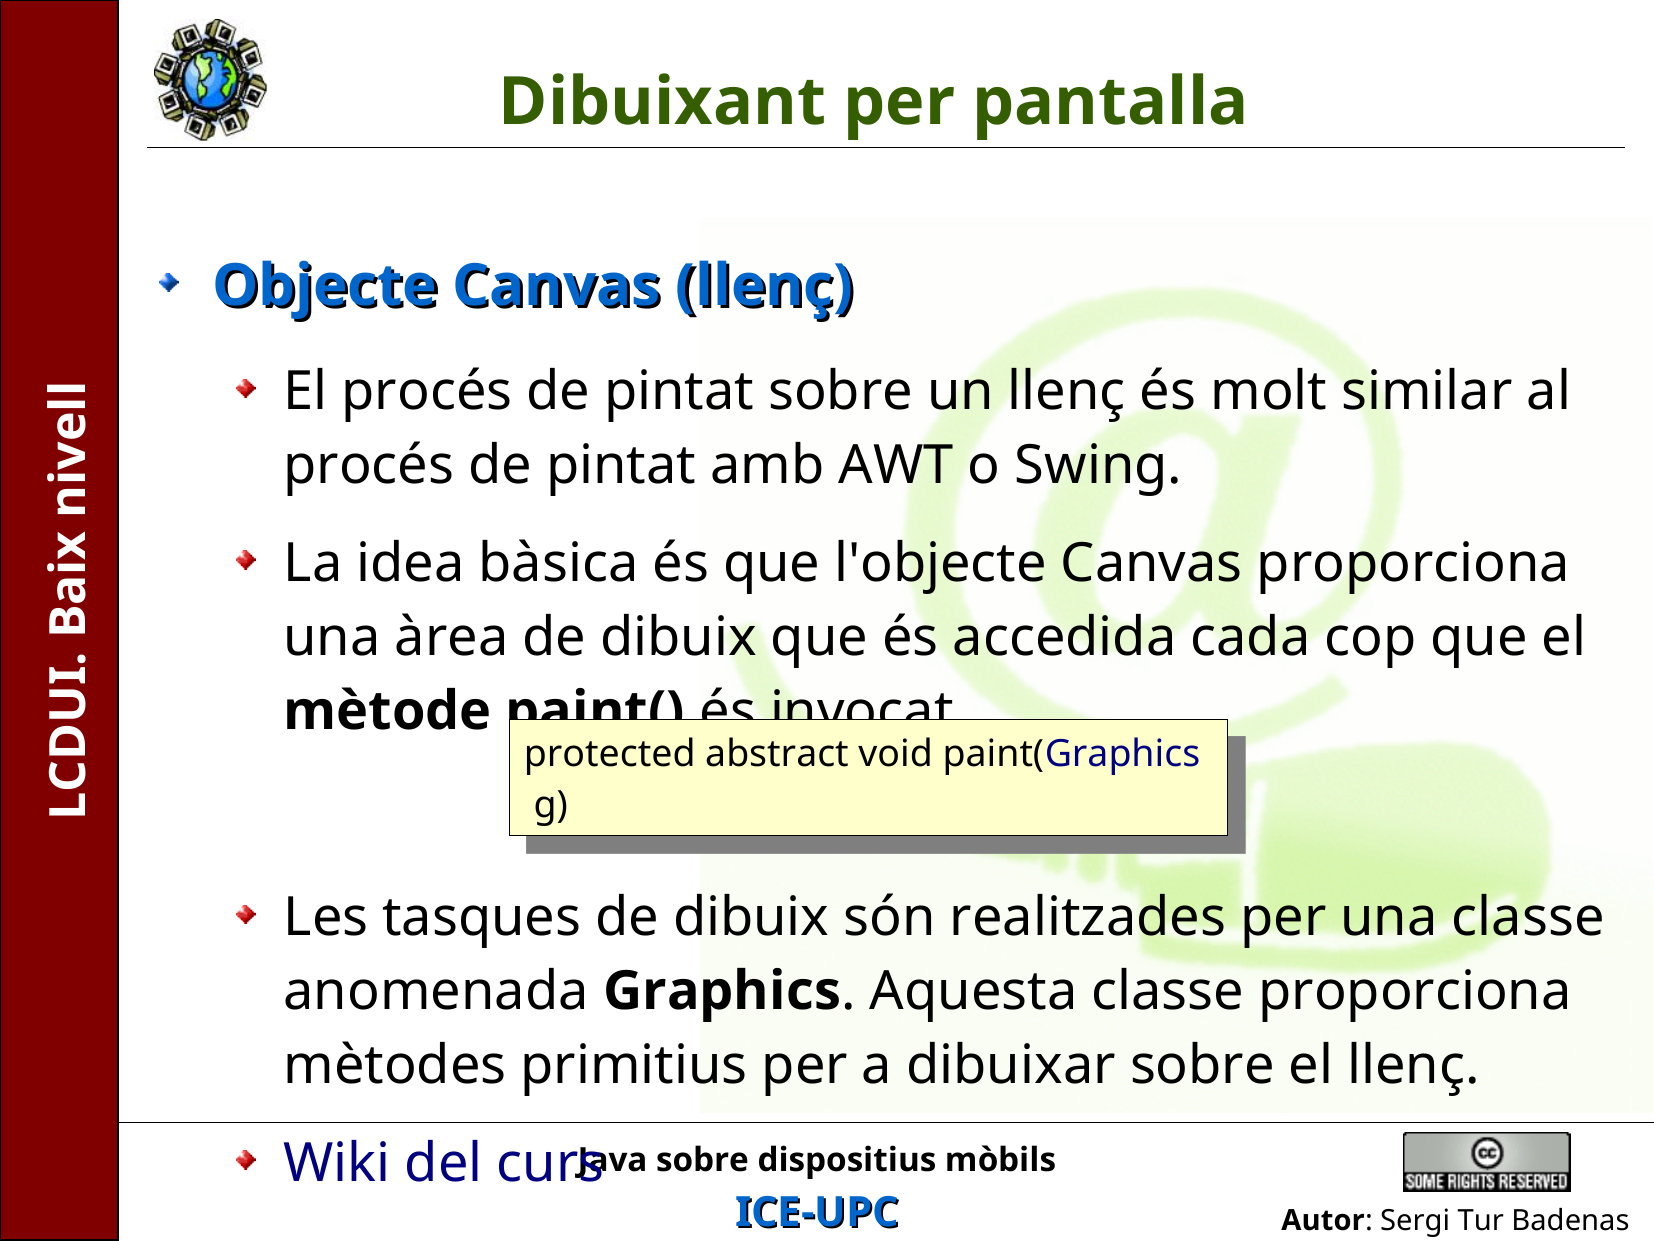

# Dibuixant per pantalla
Objecte Canvas (llenç)
El procés de pintat sobre un llenç és molt similar al procés de pintat amb AWT o Swing.
La idea bàsica és que l'objecte Canvas proporciona una àrea de dibuix que és accedida cada cop que el mètode paint() és invocat.
Les tasques de dibuix són realitzades per una classe anomenada Graphics. Aquesta classe proporciona mètodes primitius per a dibuixar sobre el llenç.
Wiki del curs
protected abstract void paint(Graphics g)